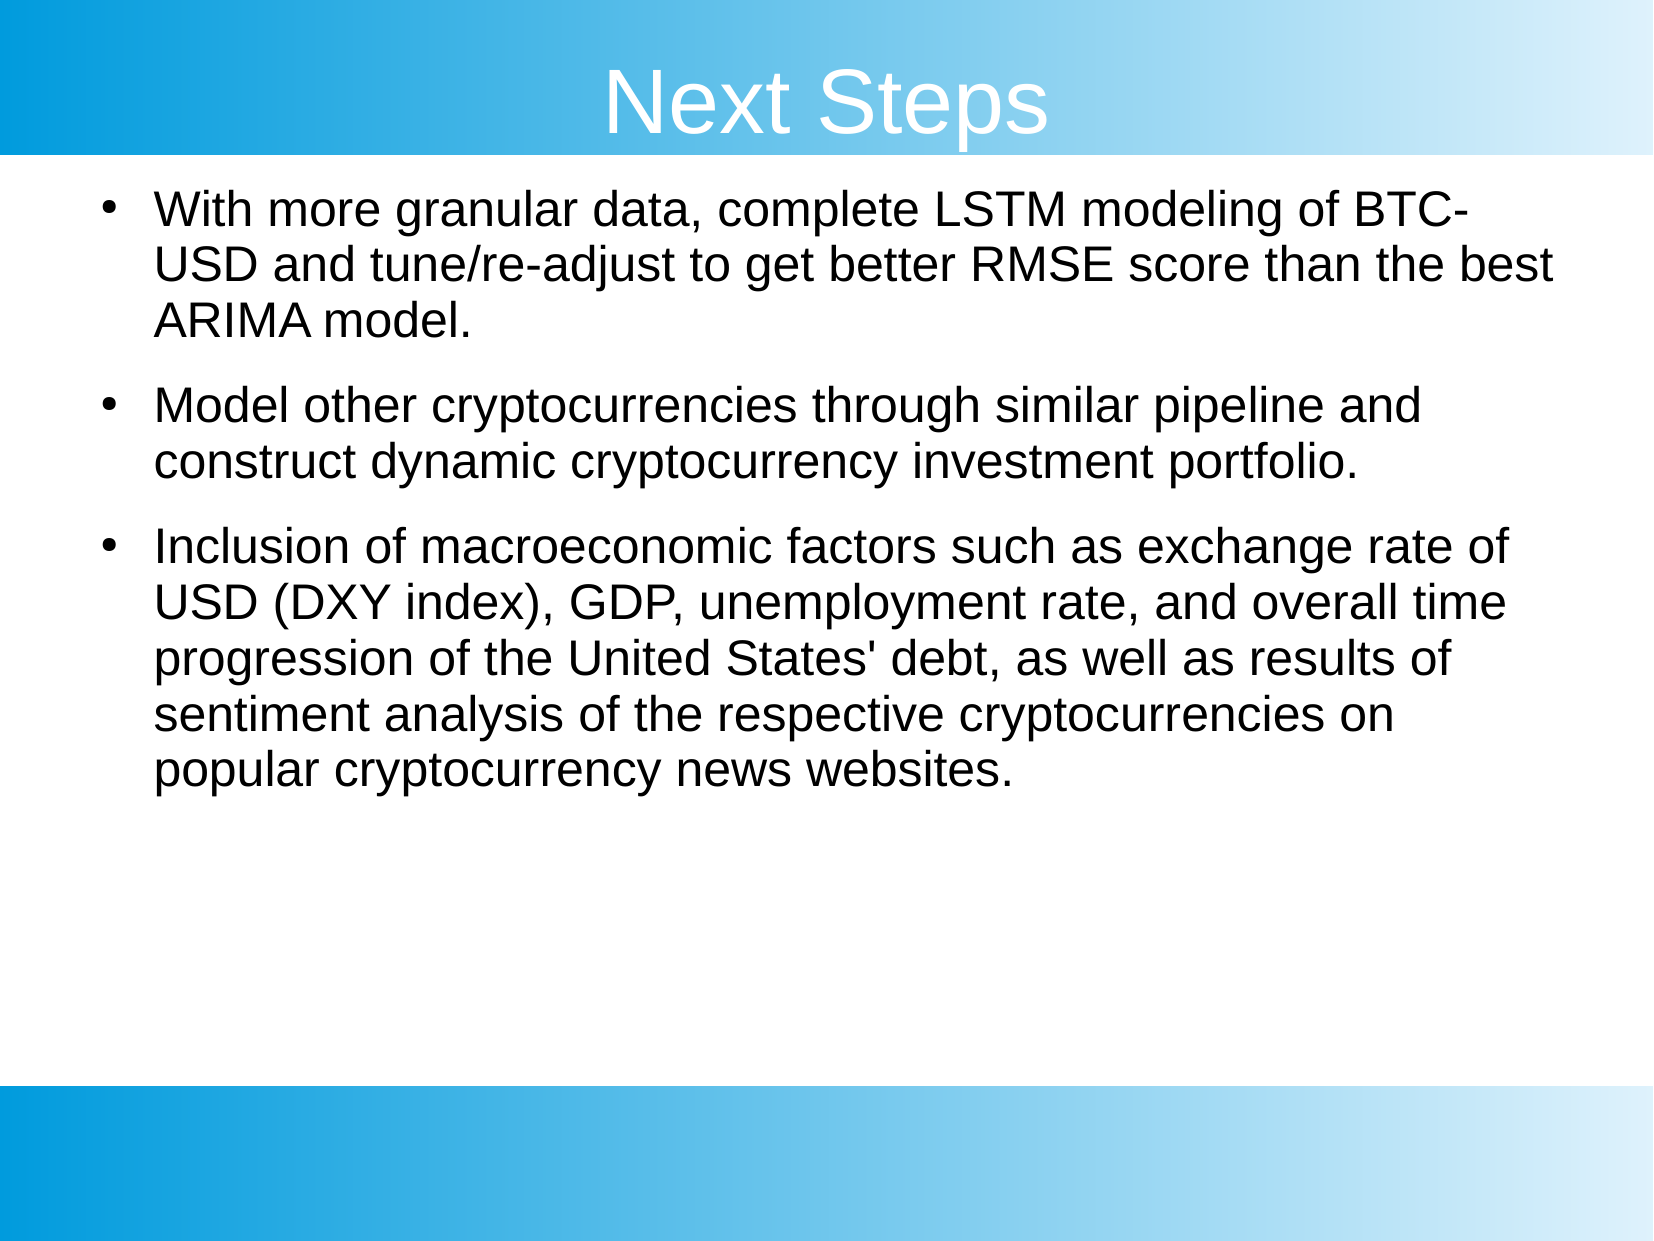

# Next Steps
With more granular data, complete LSTM modeling of BTC-USD and tune/re-adjust to get better RMSE score than the best ARIMA model.
Model other cryptocurrencies through similar pipeline and construct dynamic cryptocurrency investment portfolio.
Inclusion of macroeconomic factors such as exchange rate of USD (DXY index), GDP, unemployment rate, and overall time progression of the United States' debt, as well as results of sentiment analysis of the respective cryptocurrencies on popular cryptocurrency news websites.